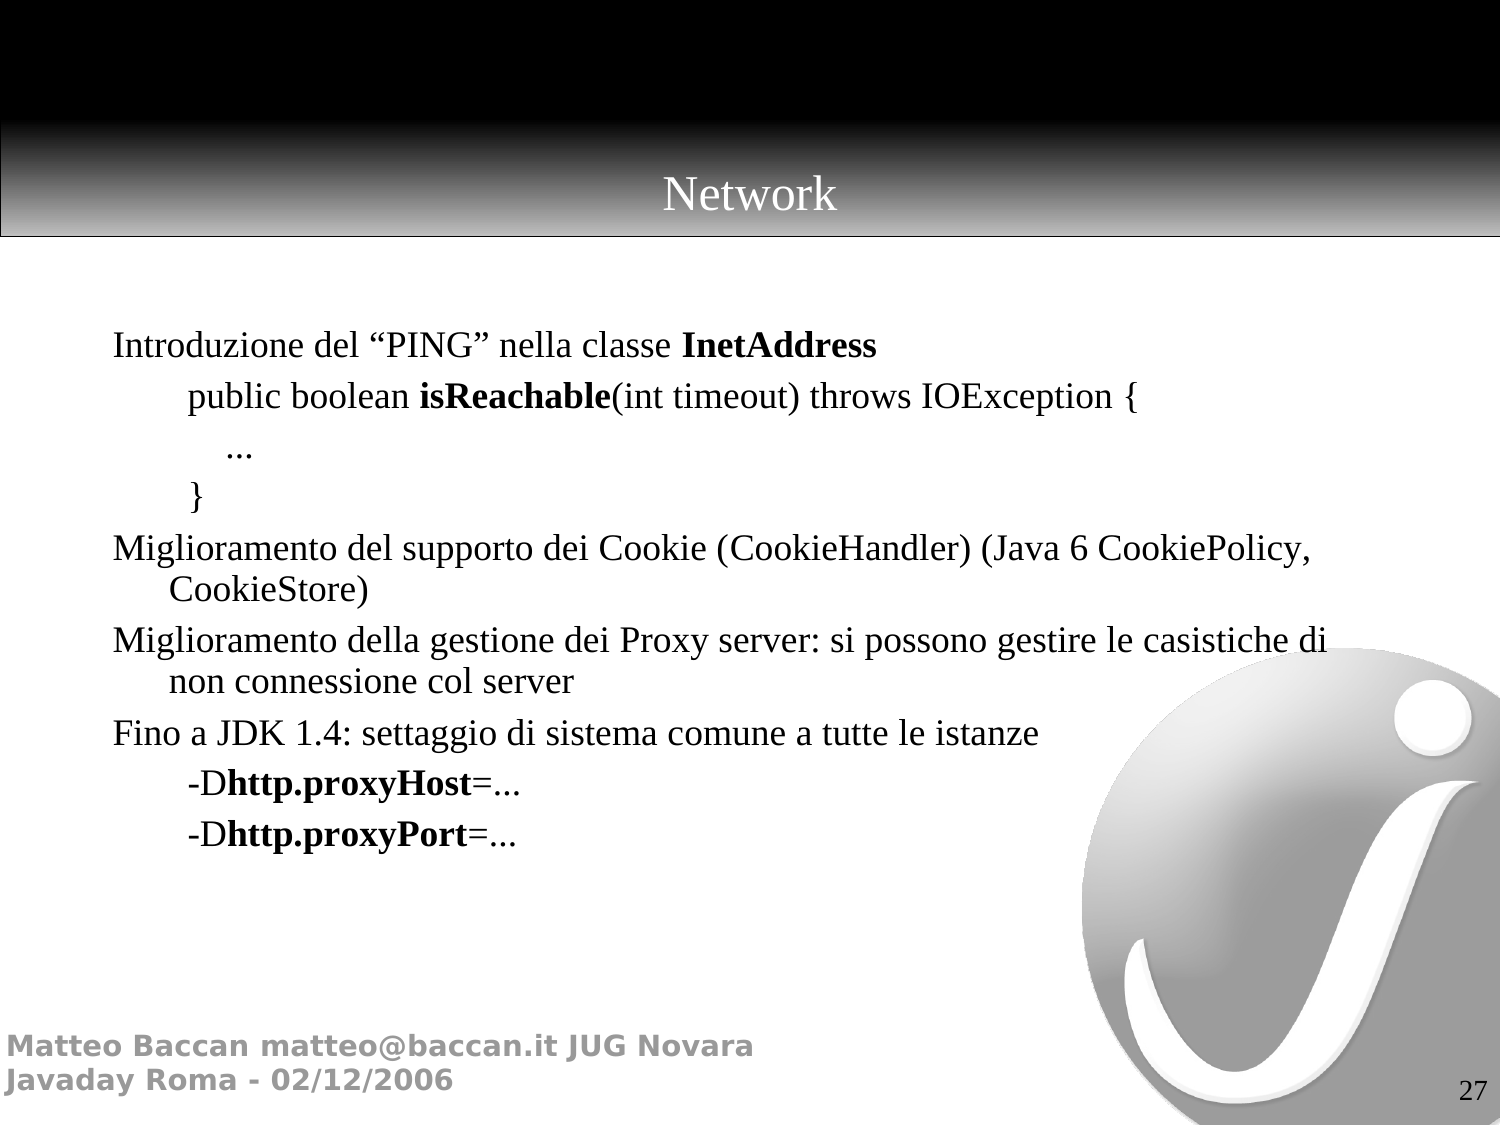

# Network
Introduzione del “PING” nella classe InetAddress
public boolean isReachable(int timeout) throws IOException {
 ...
}
Miglioramento del supporto dei Cookie (CookieHandler) (Java 6 CookiePolicy, CookieStore)
Miglioramento della gestione dei Proxy server: si possono gestire le casistiche di non connessione col server
Fino a JDK 1.4: settaggio di sistema comune a tutte le istanze
-Dhttp.proxyHost=...
-Dhttp.proxyPort=...